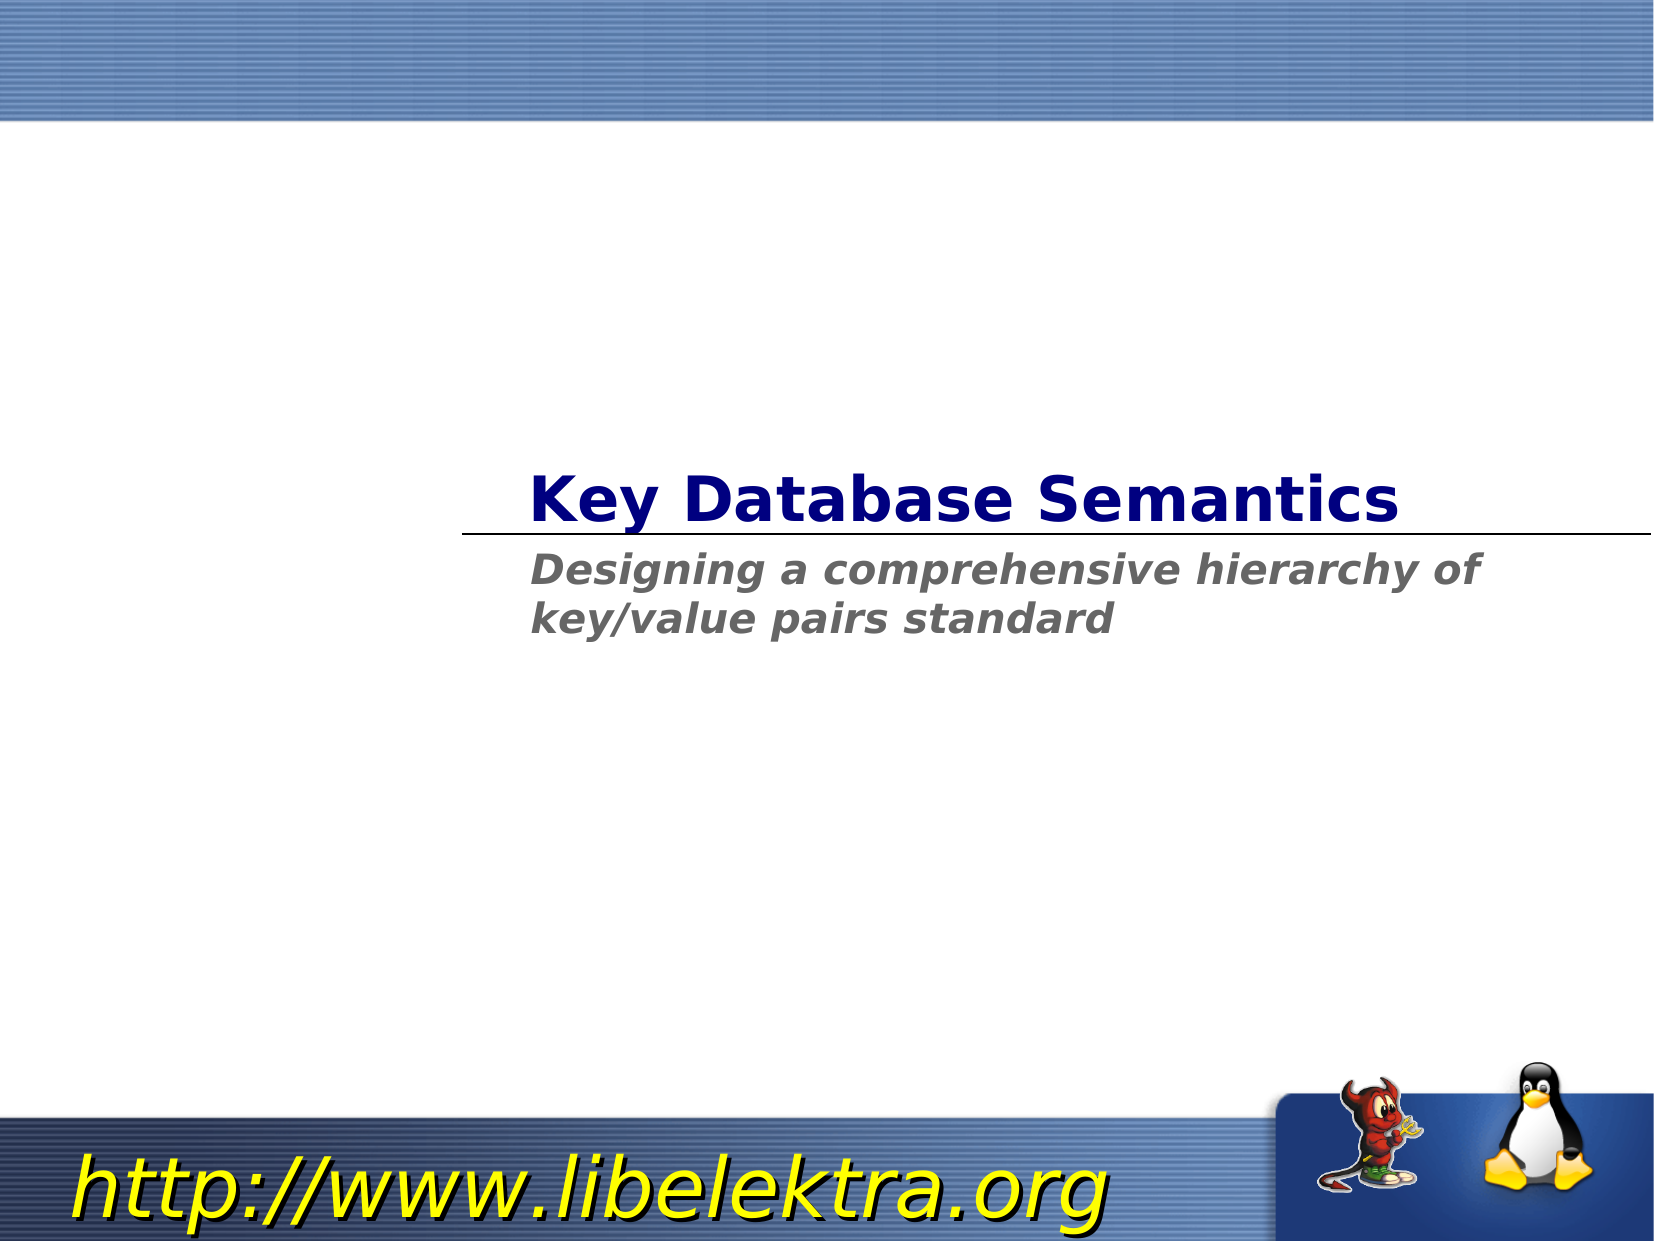

Key Database Semantics
Designing a comprehensive hierarchy of key/value pairs standard